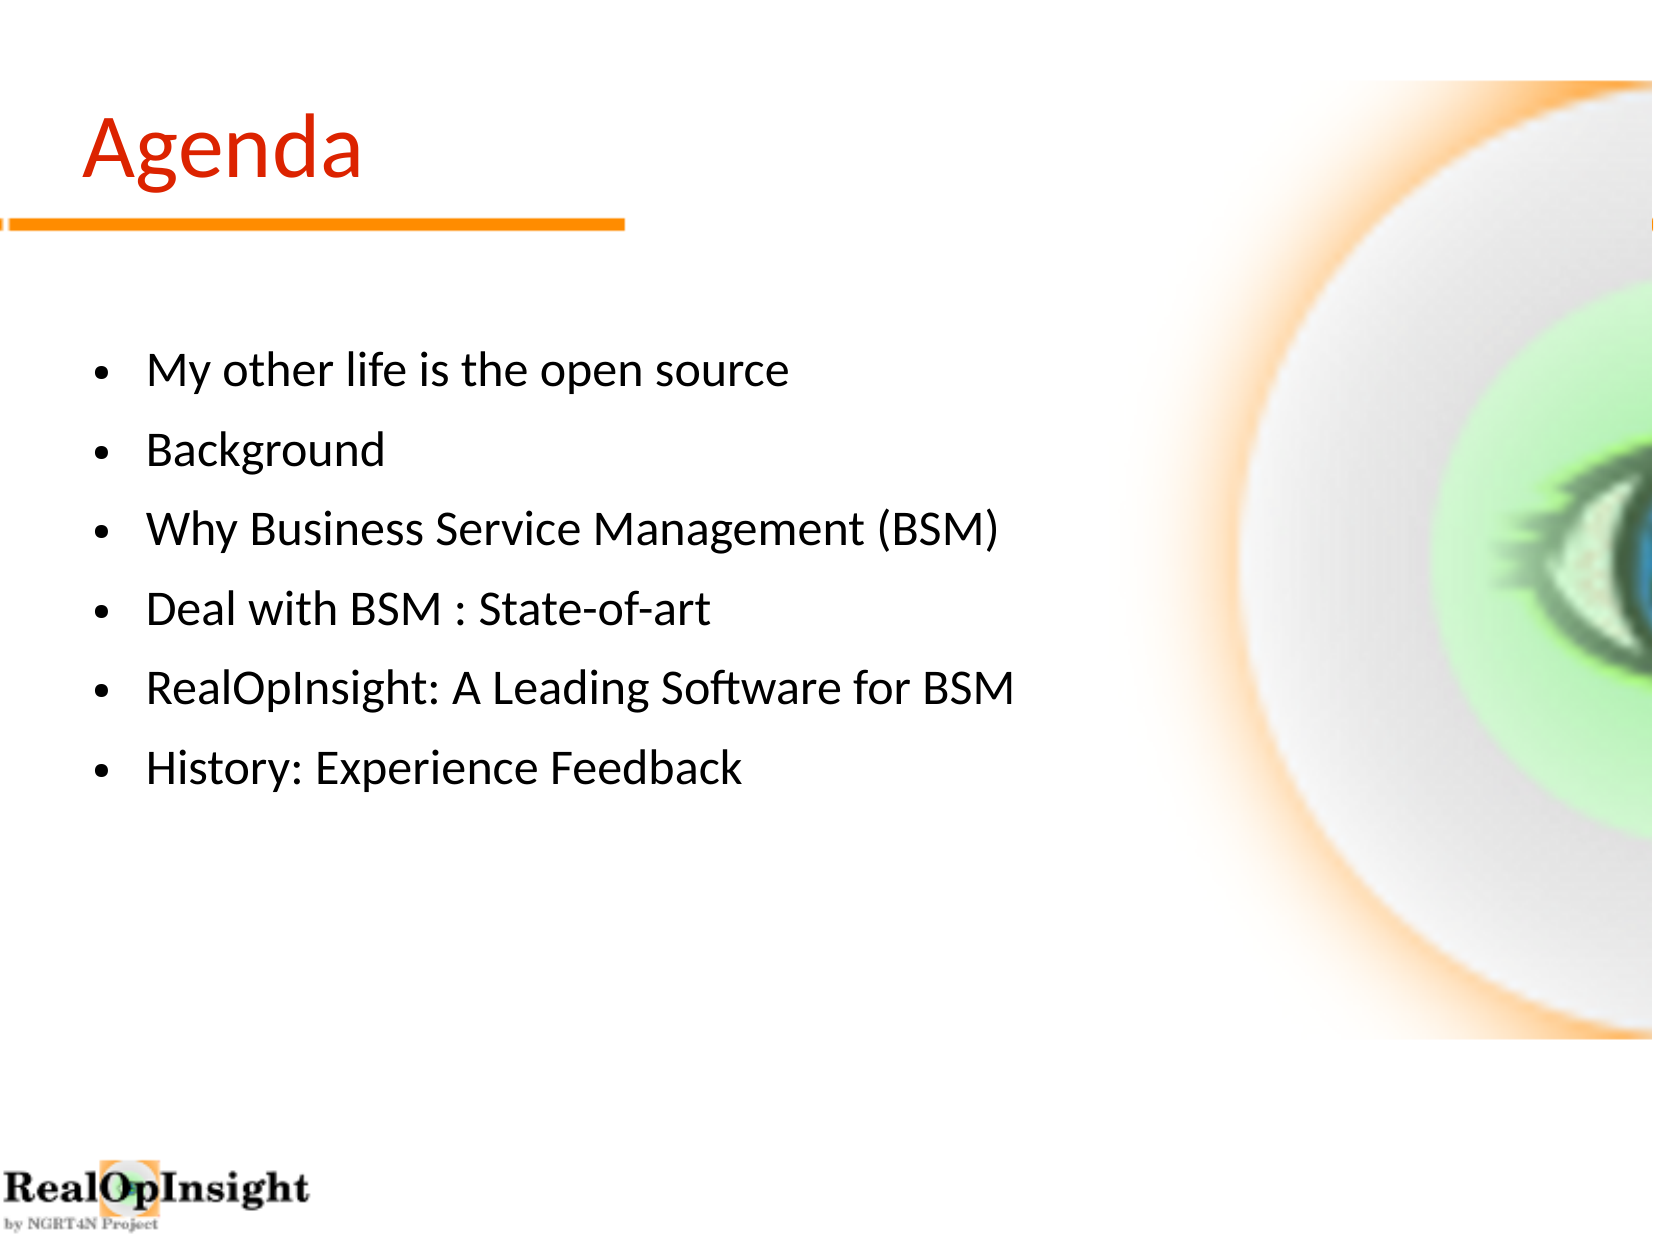

# Agenda
My other life is the open source
Background
Why Business Service Management (BSM)
Deal with BSM : State-of-art
RealOpInsight: A Leading Software for BSM
History: Experience Feedback